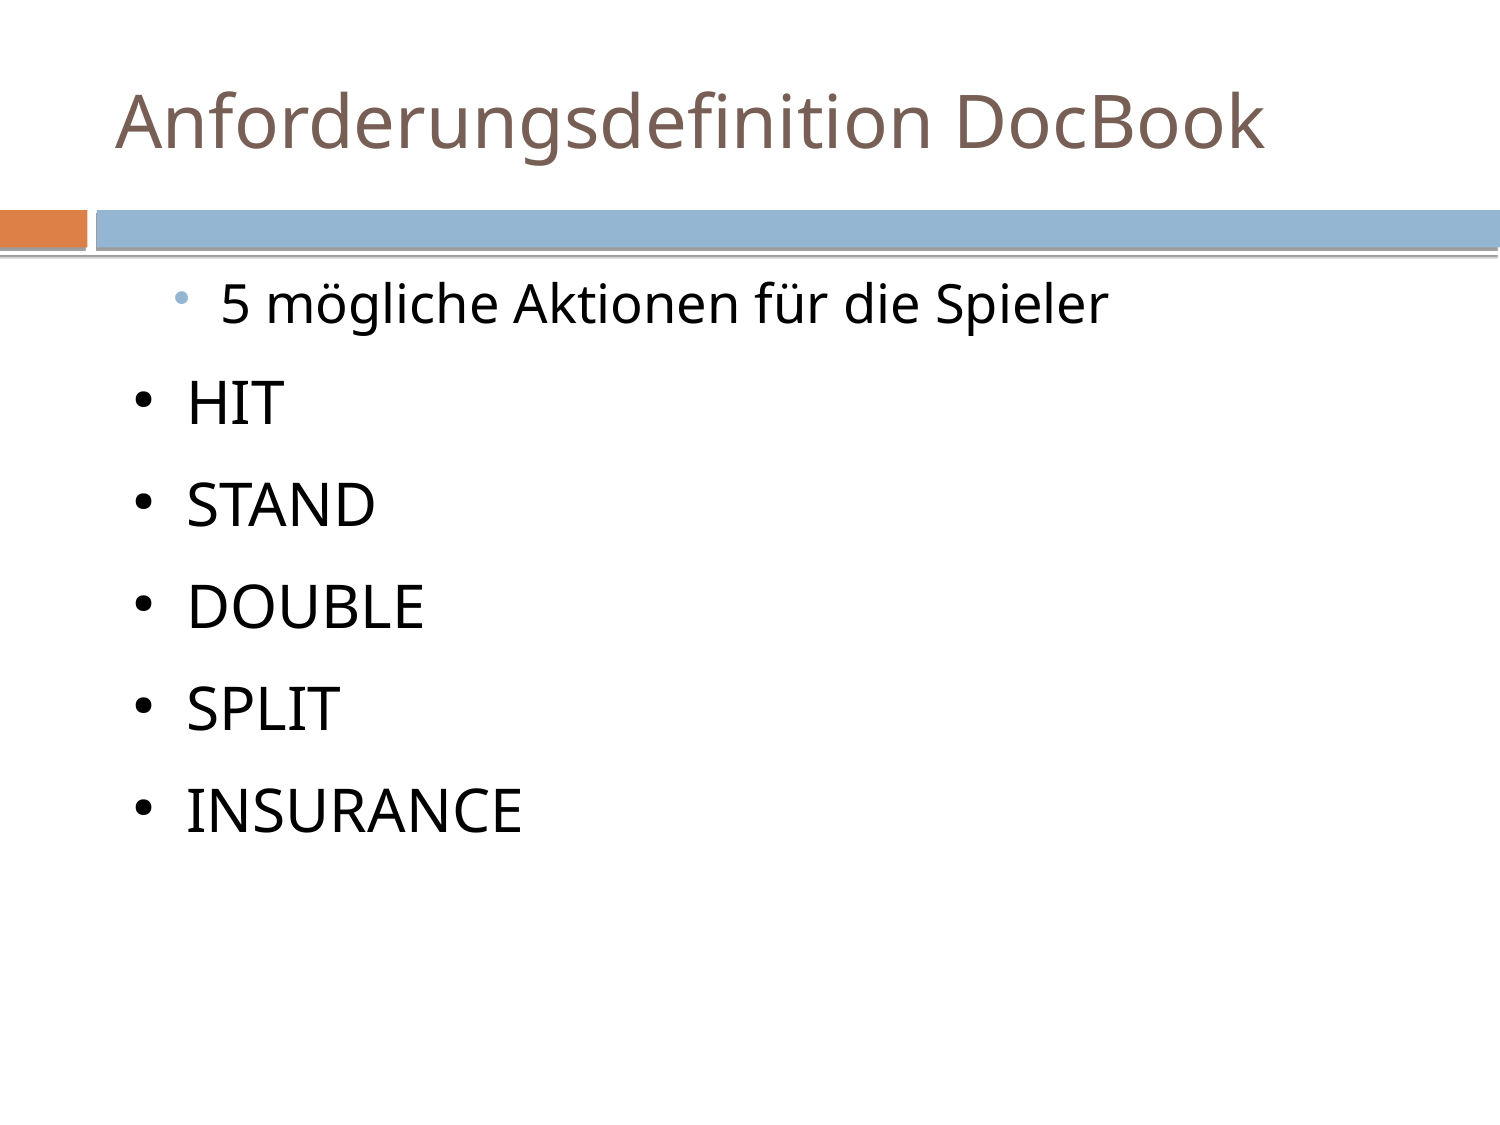

# Anforderungsdefinition DocBook
5 mögliche Aktionen für die Spieler
HIT
STAND
DOUBLE
SPLIT
INSURANCE